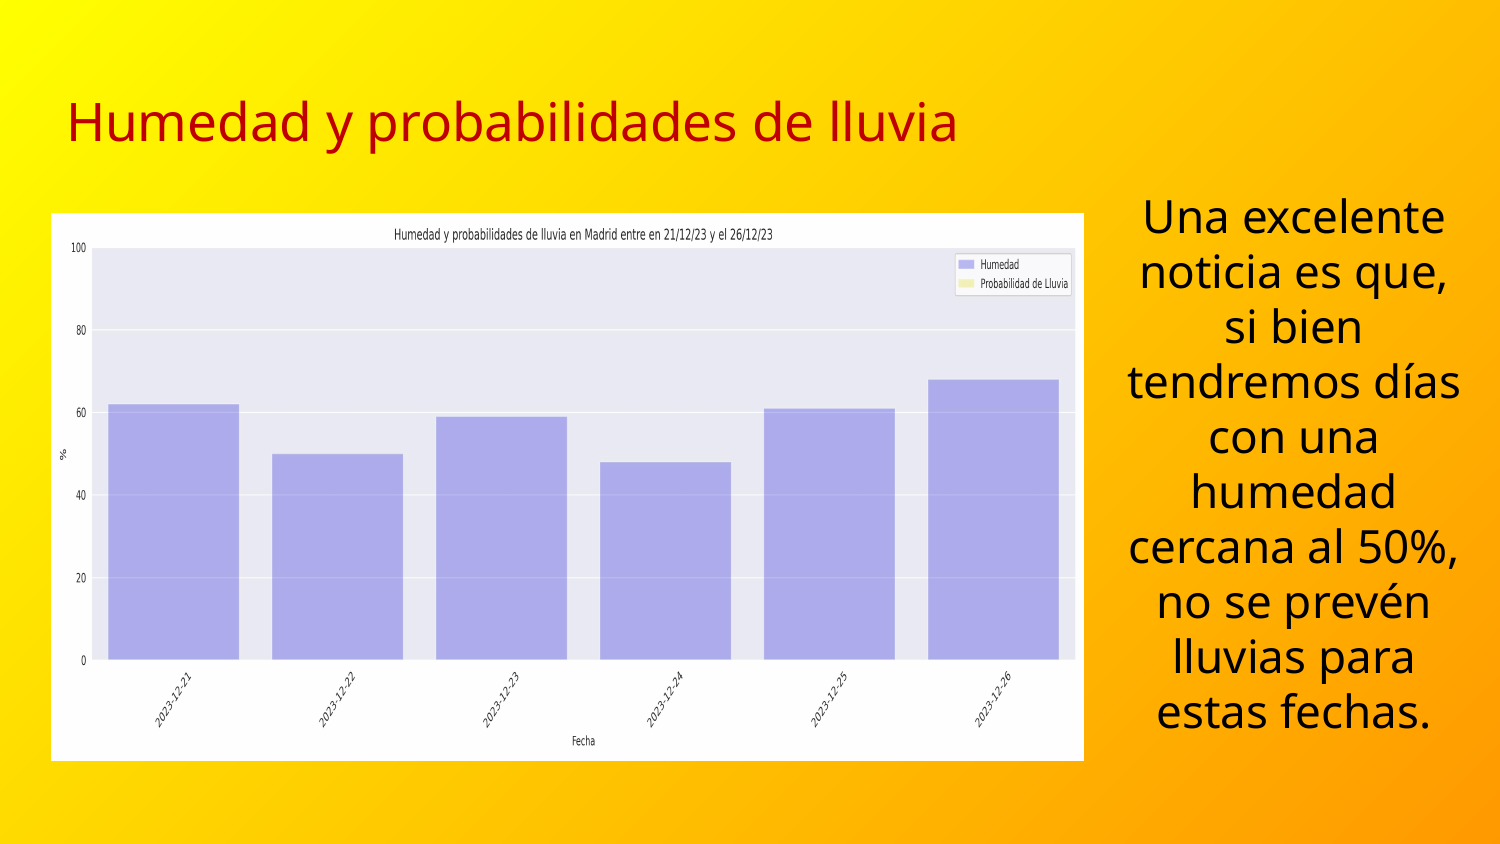

# Humedad y probabilidades de lluvia
Una excelente noticia es que, si bien tendremos días con una humedad cercana al 50%, no se prevén lluvias para estas fechas.